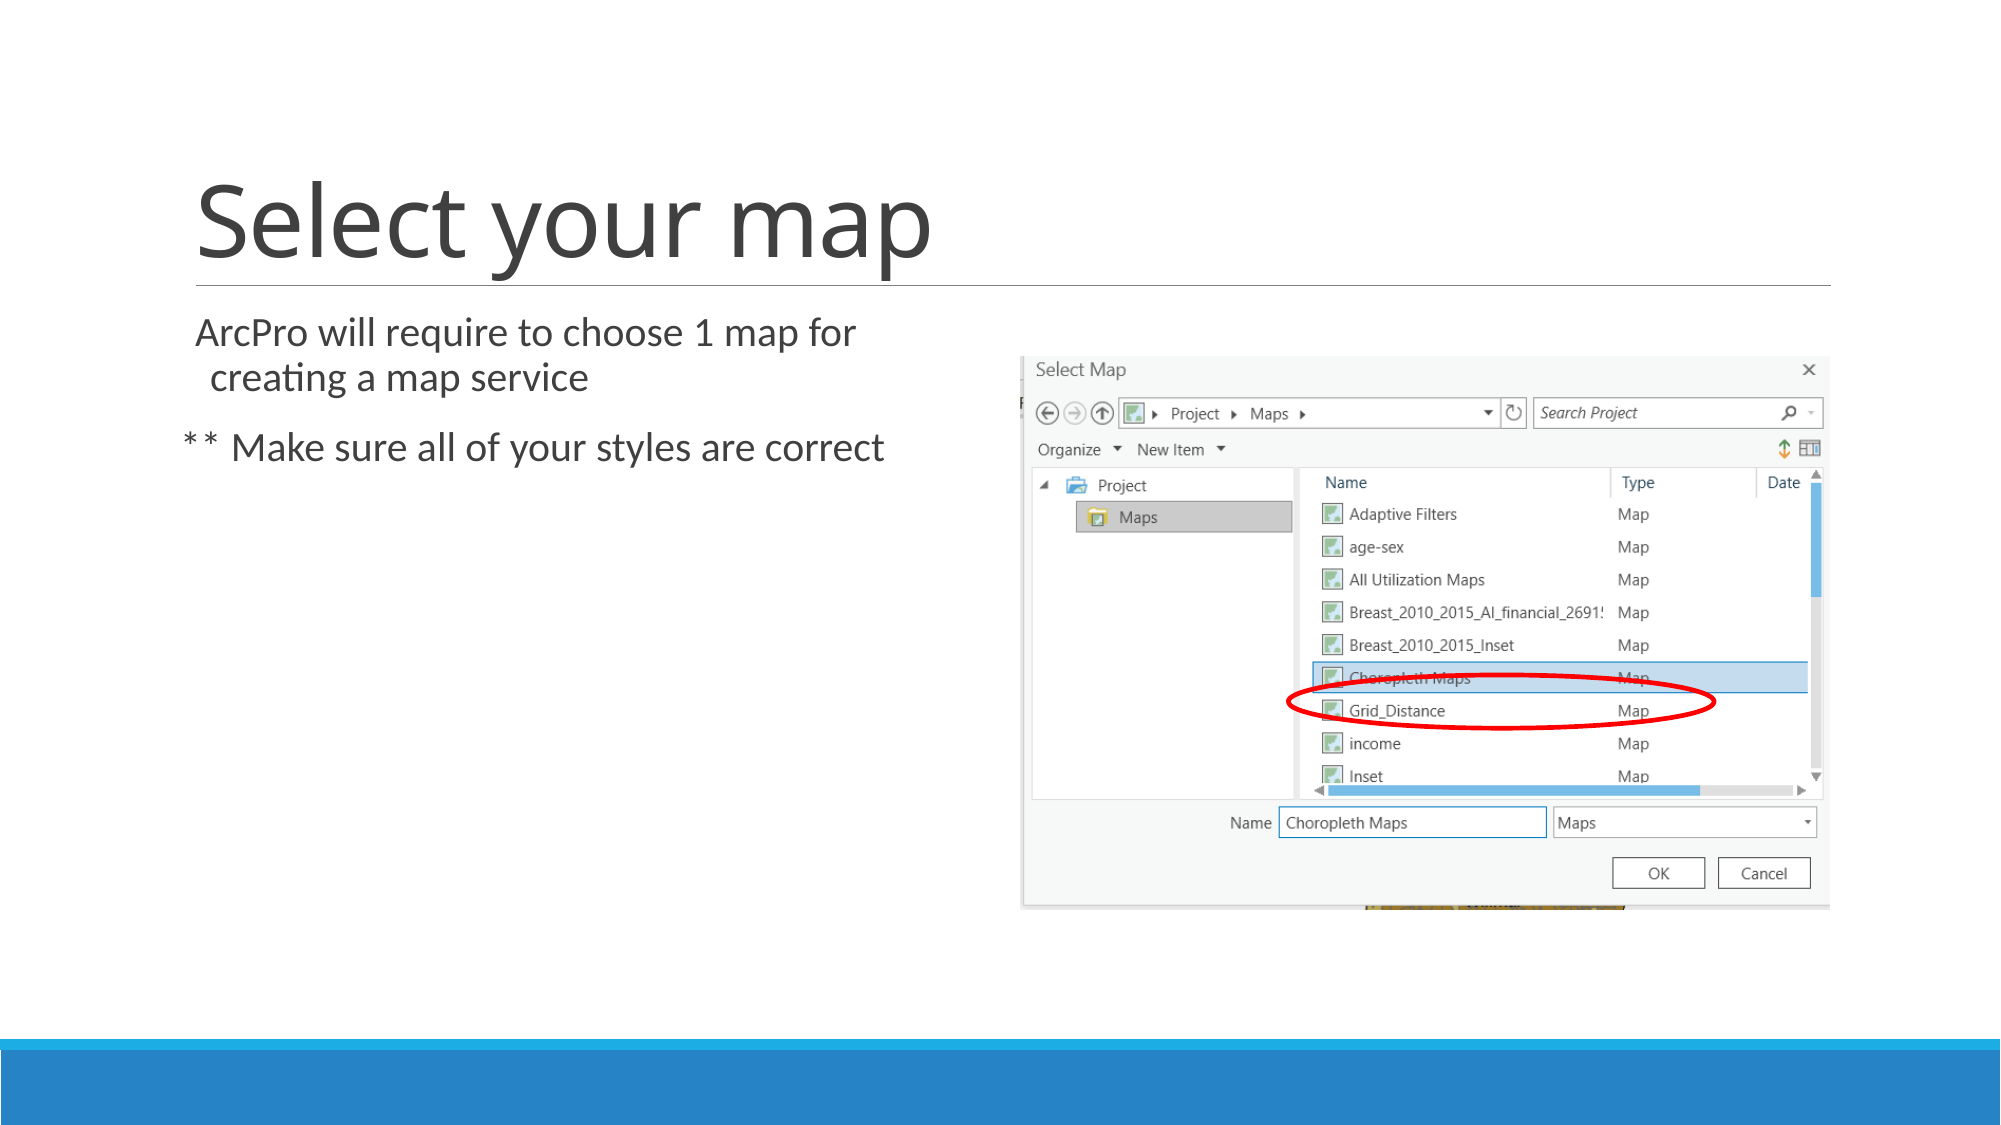

# Select your map
ArcPro will require to choose 1 map for creating a map service
** Make sure all of your styles are correct